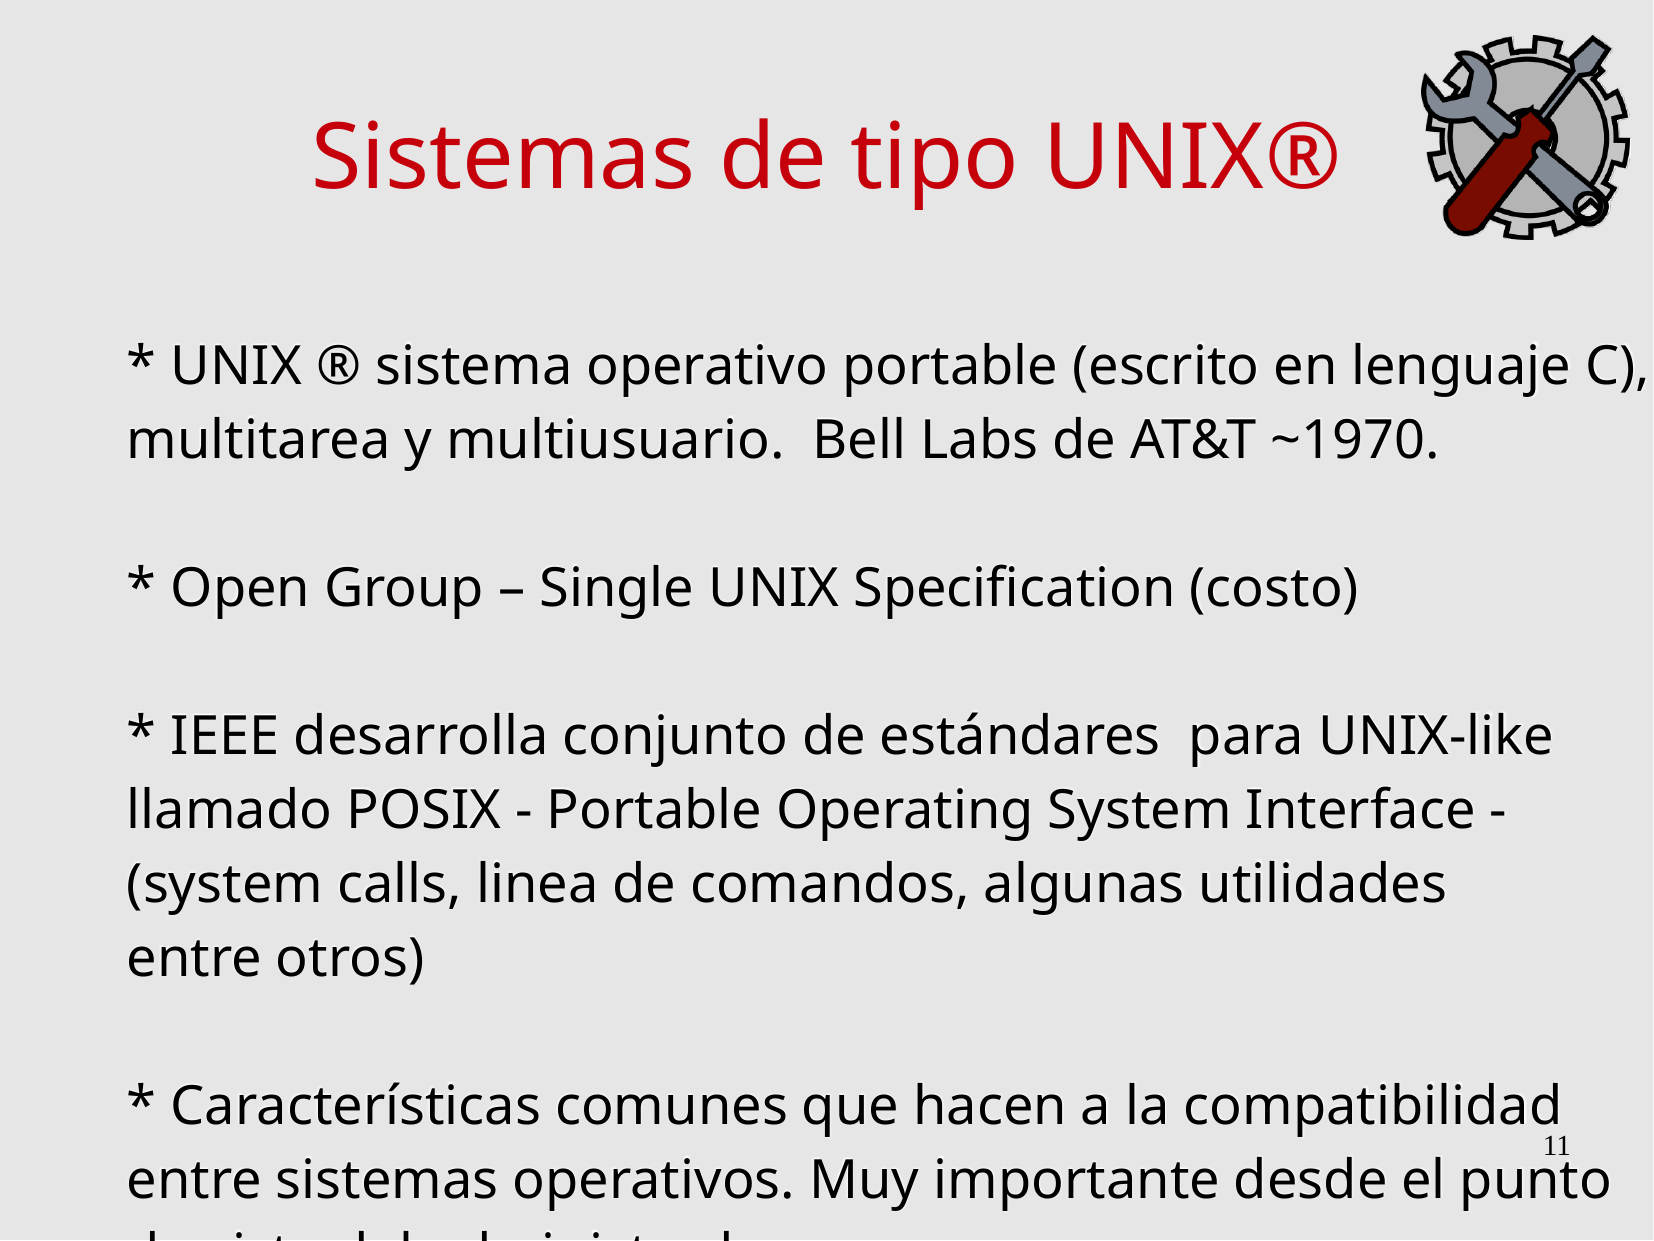

# Sistemas de tipo UNIX®
* UNIX ® sistema operativo portable (escrito en lenguaje C),
multitarea y multiusuario. Bell Labs de AT&T ~1970.
* Open Group – Single UNIX Specification (costo)
* IEEE desarrolla conjunto de estándares para UNIX-like
llamado POSIX - Portable Operating System Interface -
(system calls, linea de comandos, algunas utilidades
entre otros)
* Características comunes que hacen a la compatibilidad
entre sistemas operativos. Muy importante desde el punto
de vista del administrador.
11